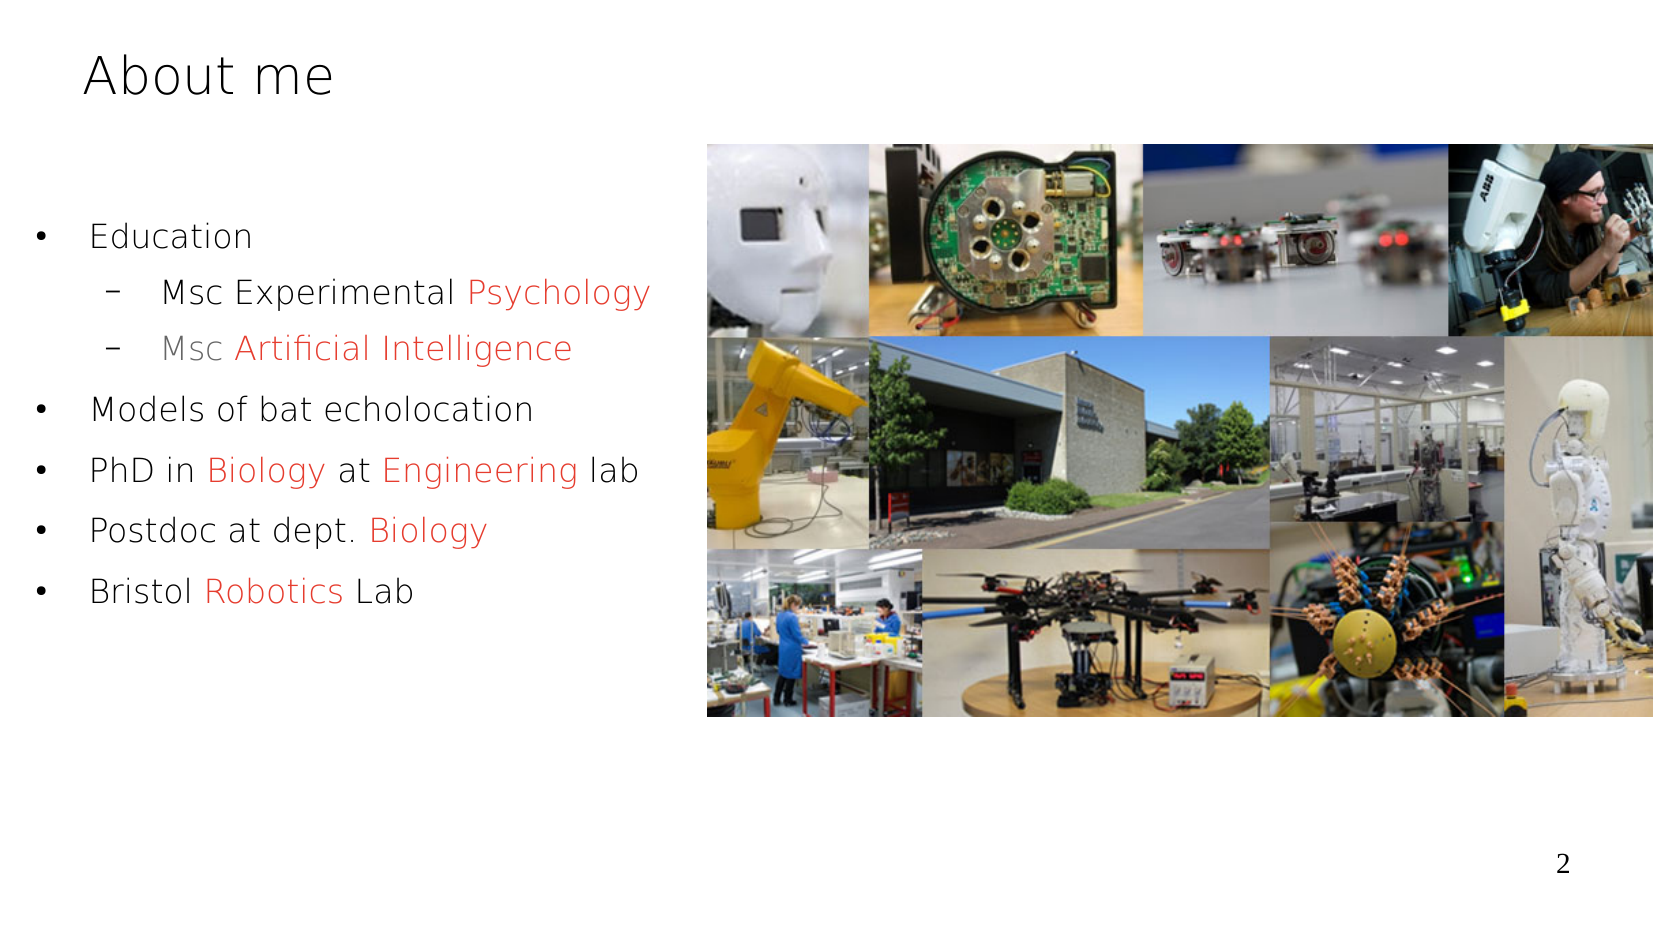

# About me
Education
Msc Experimental Psychology
Msc Artificial Intelligence
Models of bat echolocation
PhD in Biology at Engineering lab
Postdoc at dept. Biology
Bristol Robotics Lab
2